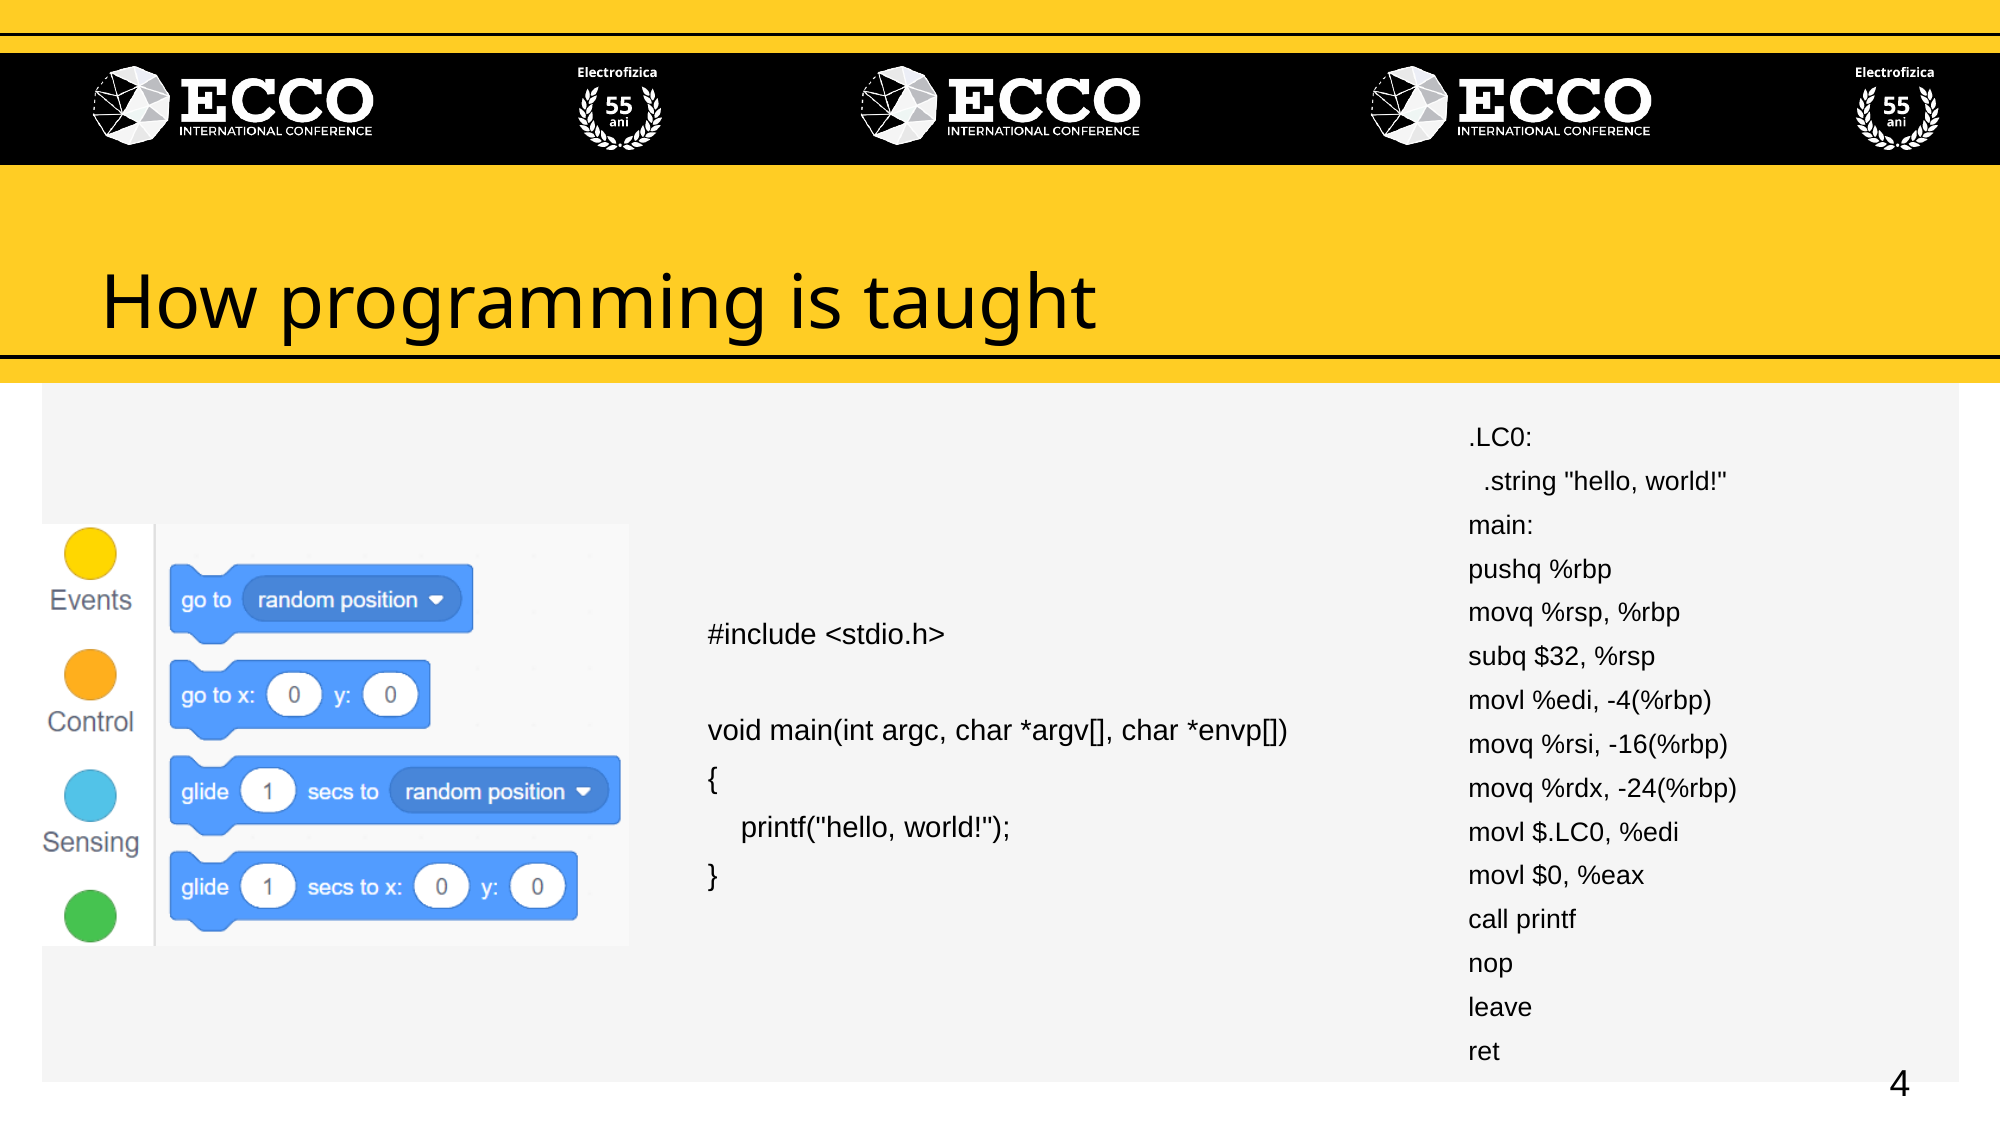

# How programming is taught
.LC0:
 .string "hello, world!"
main:
pushq %rbp
movq %rsp, %rbp
subq $32, %rsp
movl %edi, -4(%rbp)
movq %rsi, -16(%rbp)
movq %rdx, -24(%rbp)
movl $.LC0, %edi
movl $0, %eax
call printf
nop
leave
ret
#include <stdio.h>
void main(int argc, char *argv[], char *envp[])
{
 printf("hello, world!");
}